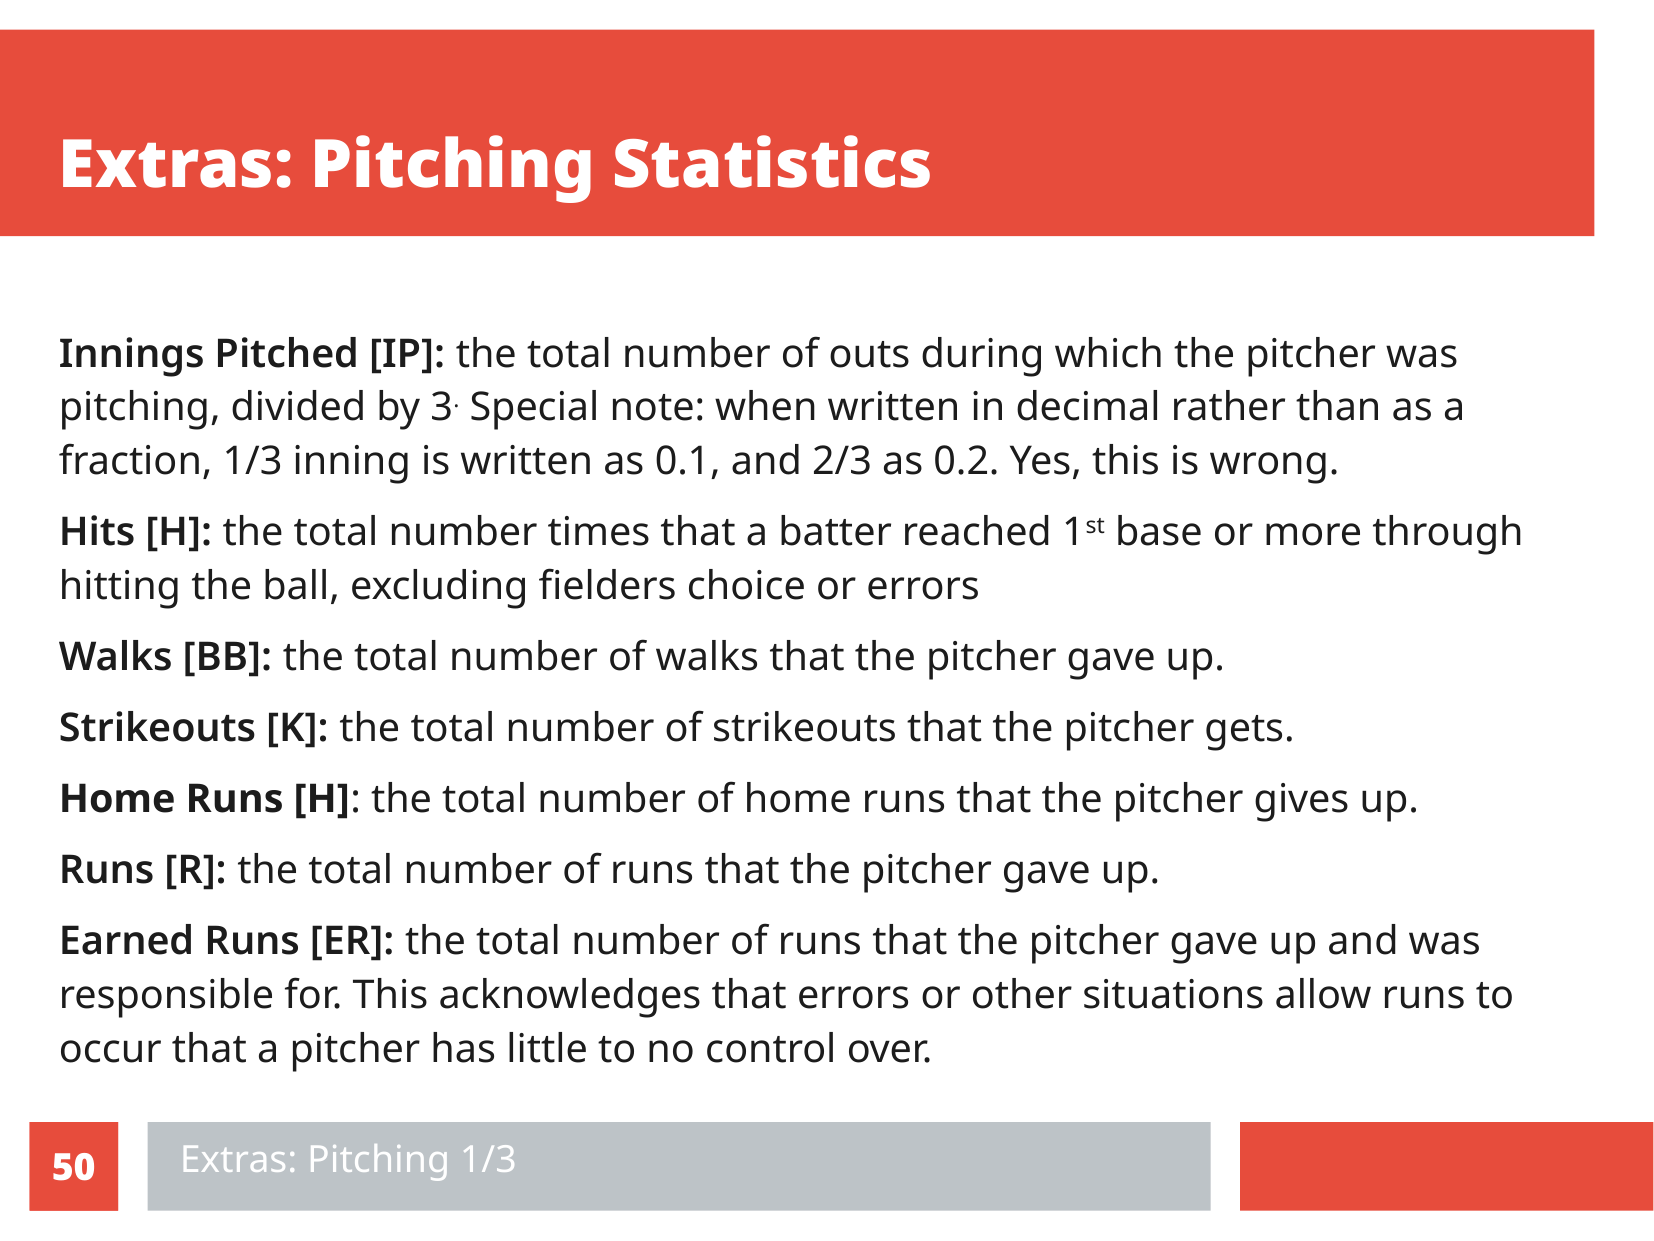

# Extras: Pitching Statistics
Innings Pitched [IP]: the total number of outs during which the pitcher was pitching, divided by 3. Special note: when written in decimal rather than as a fraction, 1/3 inning is written as 0.1, and 2/3 as 0.2. Yes, this is wrong.
Hits [H]: the total number times that a batter reached 1st base or more through hitting the ball, excluding fielders choice or errors
Walks [BB]: the total number of walks that the pitcher gave up.
Strikeouts [K]: the total number of strikeouts that the pitcher gets.
Home Runs [H]: the total number of home runs that the pitcher gives up.
Runs [R]: the total number of runs that the pitcher gave up.
Earned Runs [ER]: the total number of runs that the pitcher gave up and was responsible for. This acknowledges that errors or other situations allow runs to occur that a pitcher has little to no control over.
50
Extras: Pitching 1/3